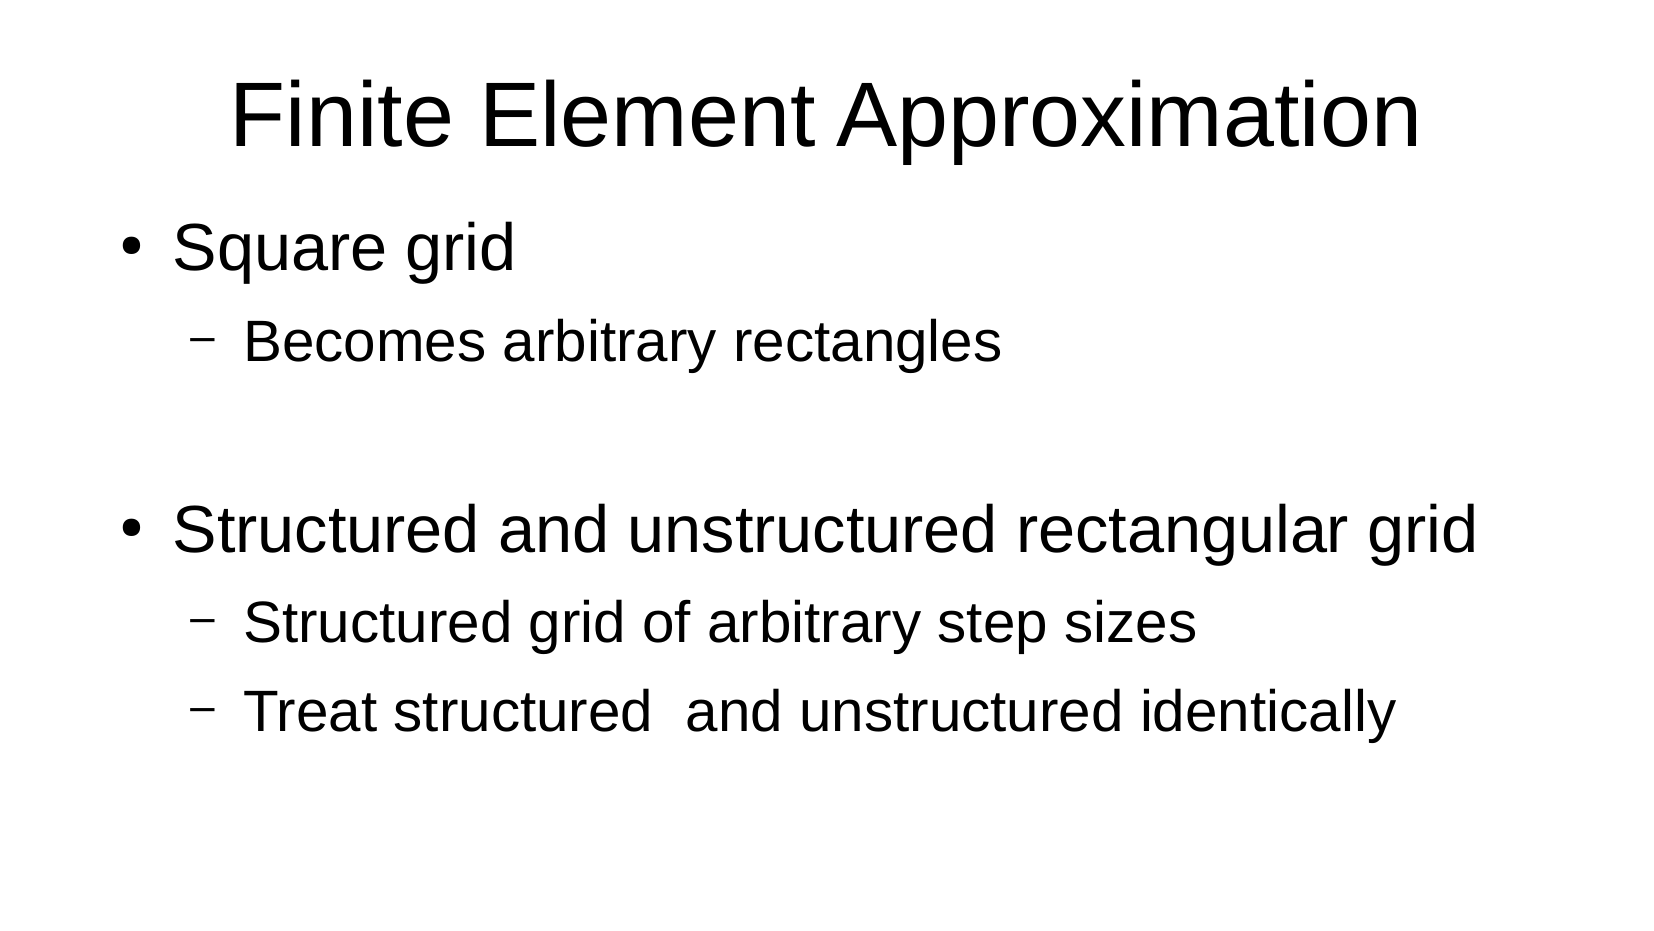

# Finite Element Approximation
Square grid
Becomes arbitrary rectangles
Structured and unstructured rectangular grid
Structured grid of arbitrary step sizes
Treat structured and unstructured identically